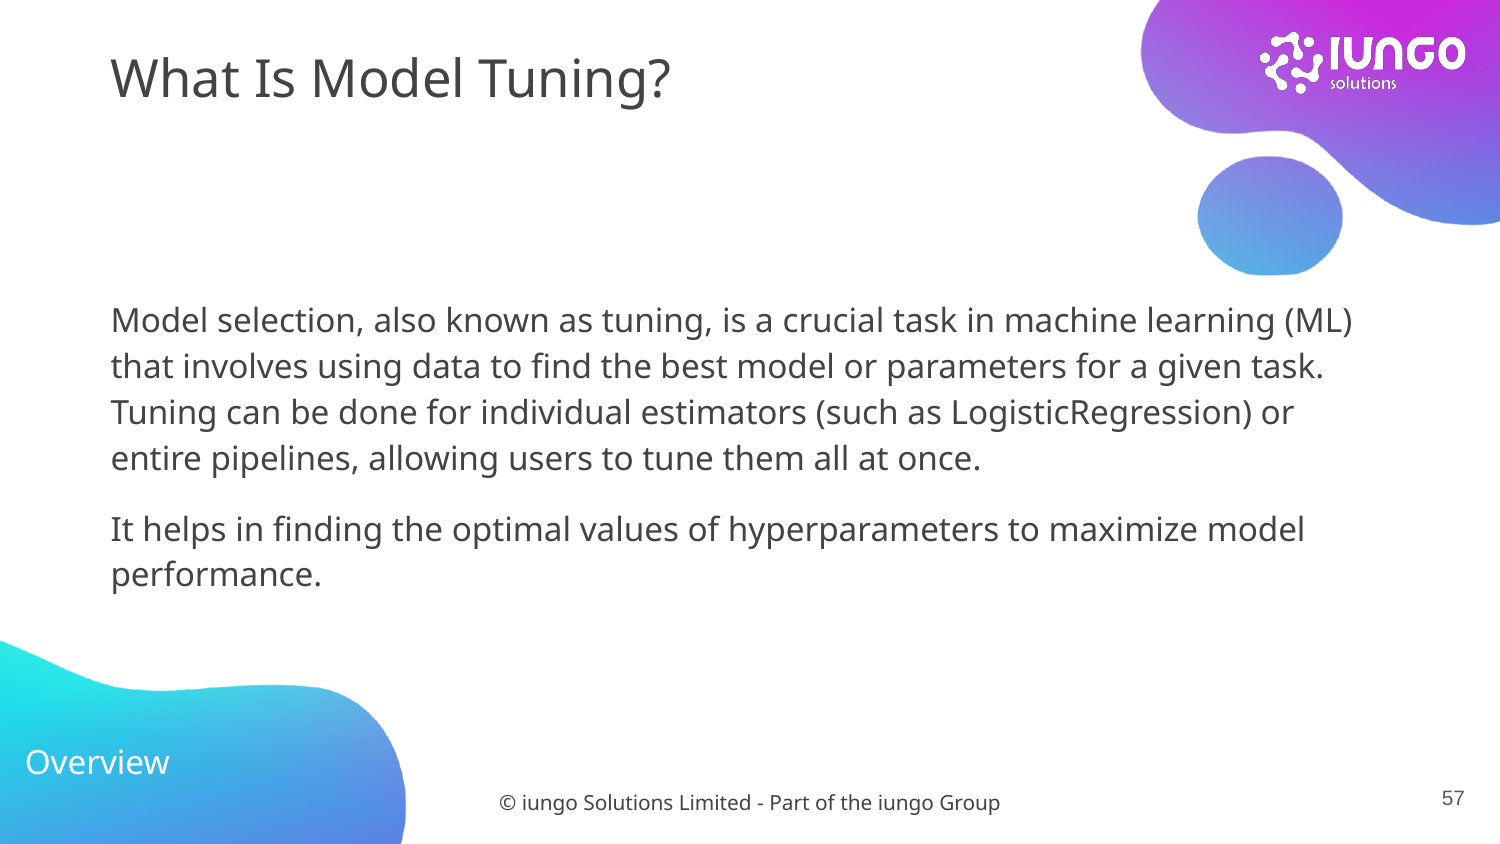

# What Is Model Tuning?
Model selection, also known as tuning, is a crucial task in machine learning (ML) that involves using data to find the best model or parameters for a given task. Tuning can be done for individual estimators (such as LogisticRegression) or entire pipelines, allowing users to tune them all at once.
It helps in finding the optimal values of hyperparameters to maximize model performance.
Overview